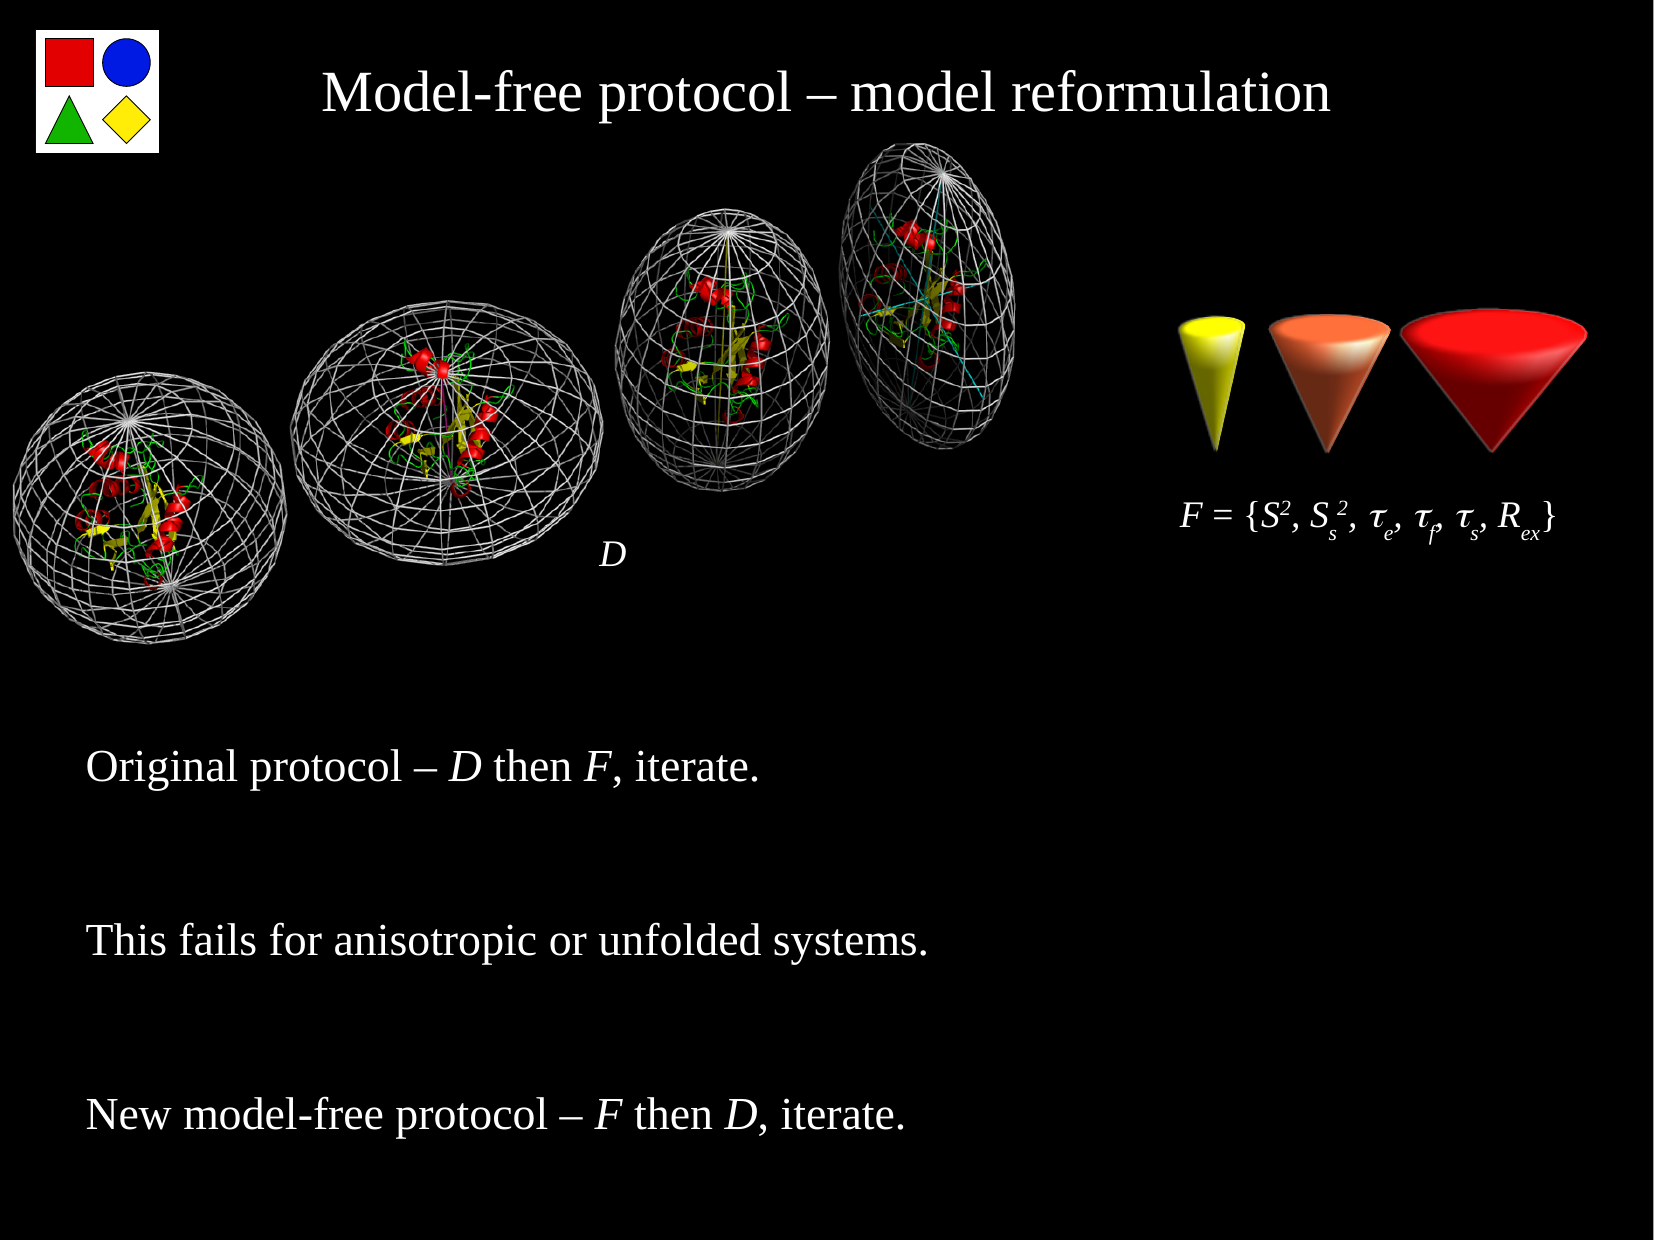

# Model-free protocol – model reformulation
F = {S2, Ss2, τe, τf, τs, Rex}
D
Original protocol – D then F, iterate.
This fails for anisotropic or unfolded systems.
New model-free protocol – F then D, iterate.